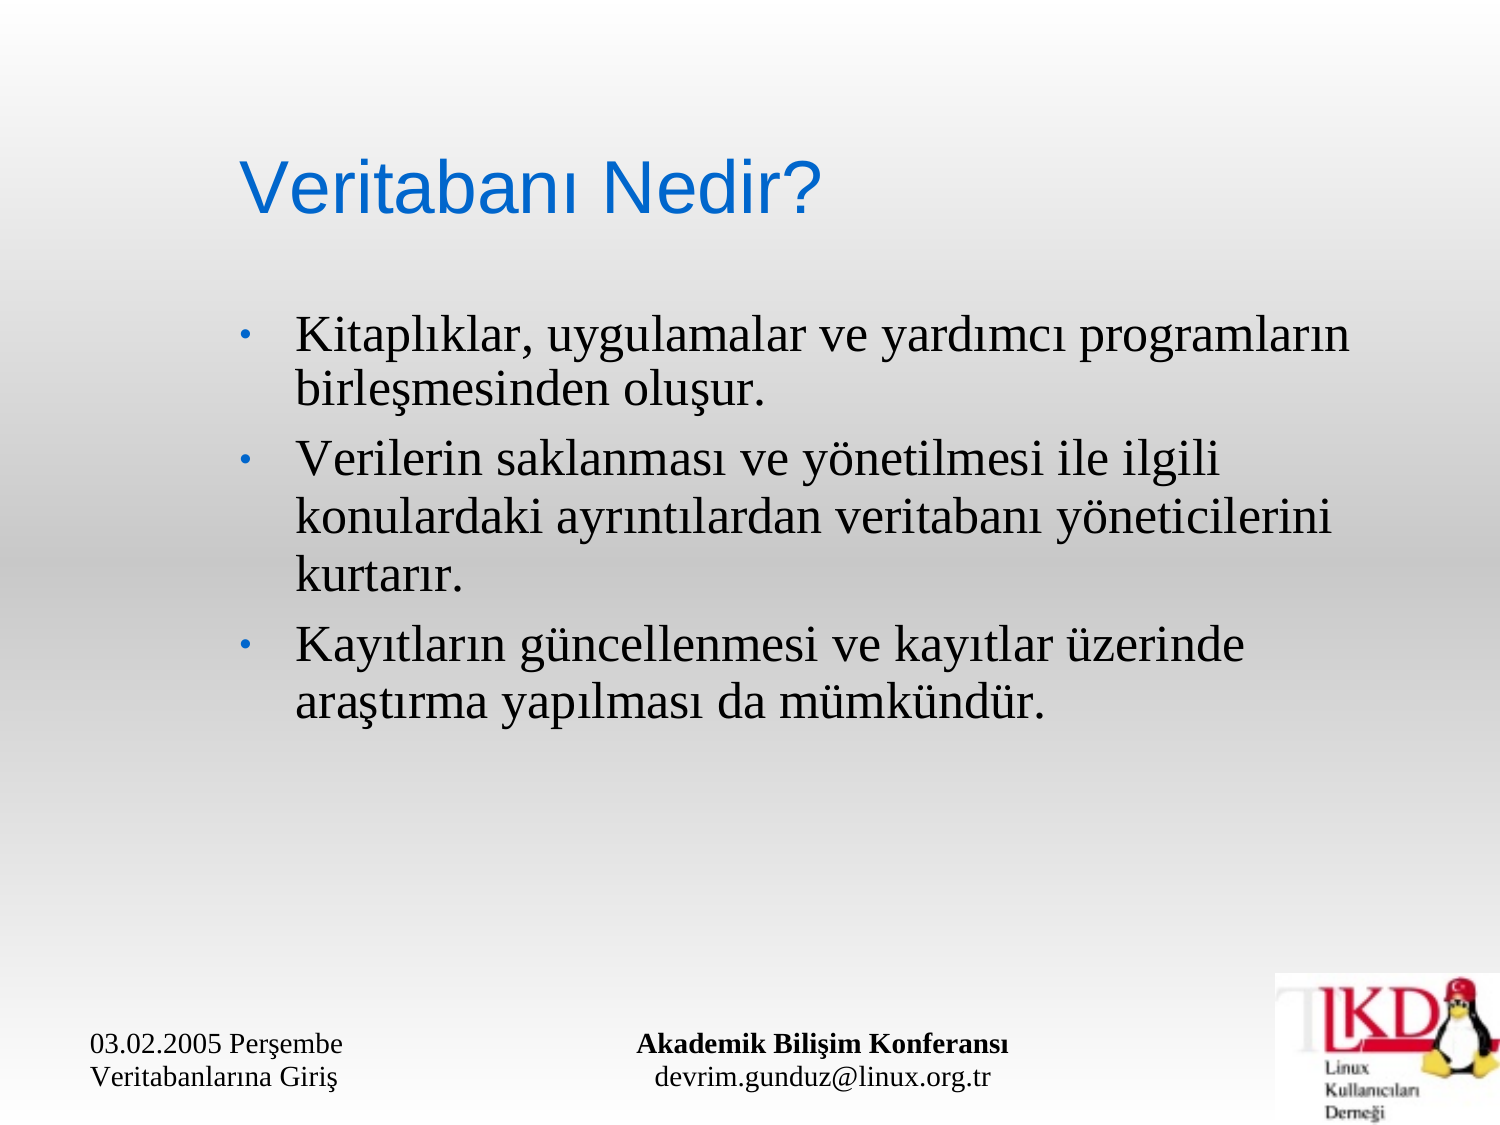

# Veritabanı Nedir?
Kitaplıklar, uygulamalar ve yardımcı programların birleşmesinden oluşur.
Verilerin saklanması ve yönetilmesi ile ilgili konulardaki ayrıntılardan veritabanı yöneticilerini kurtarır.
Kayıtların güncellenmesi ve kayıtlar üzerinde araştırma yapılması da mümkündür.